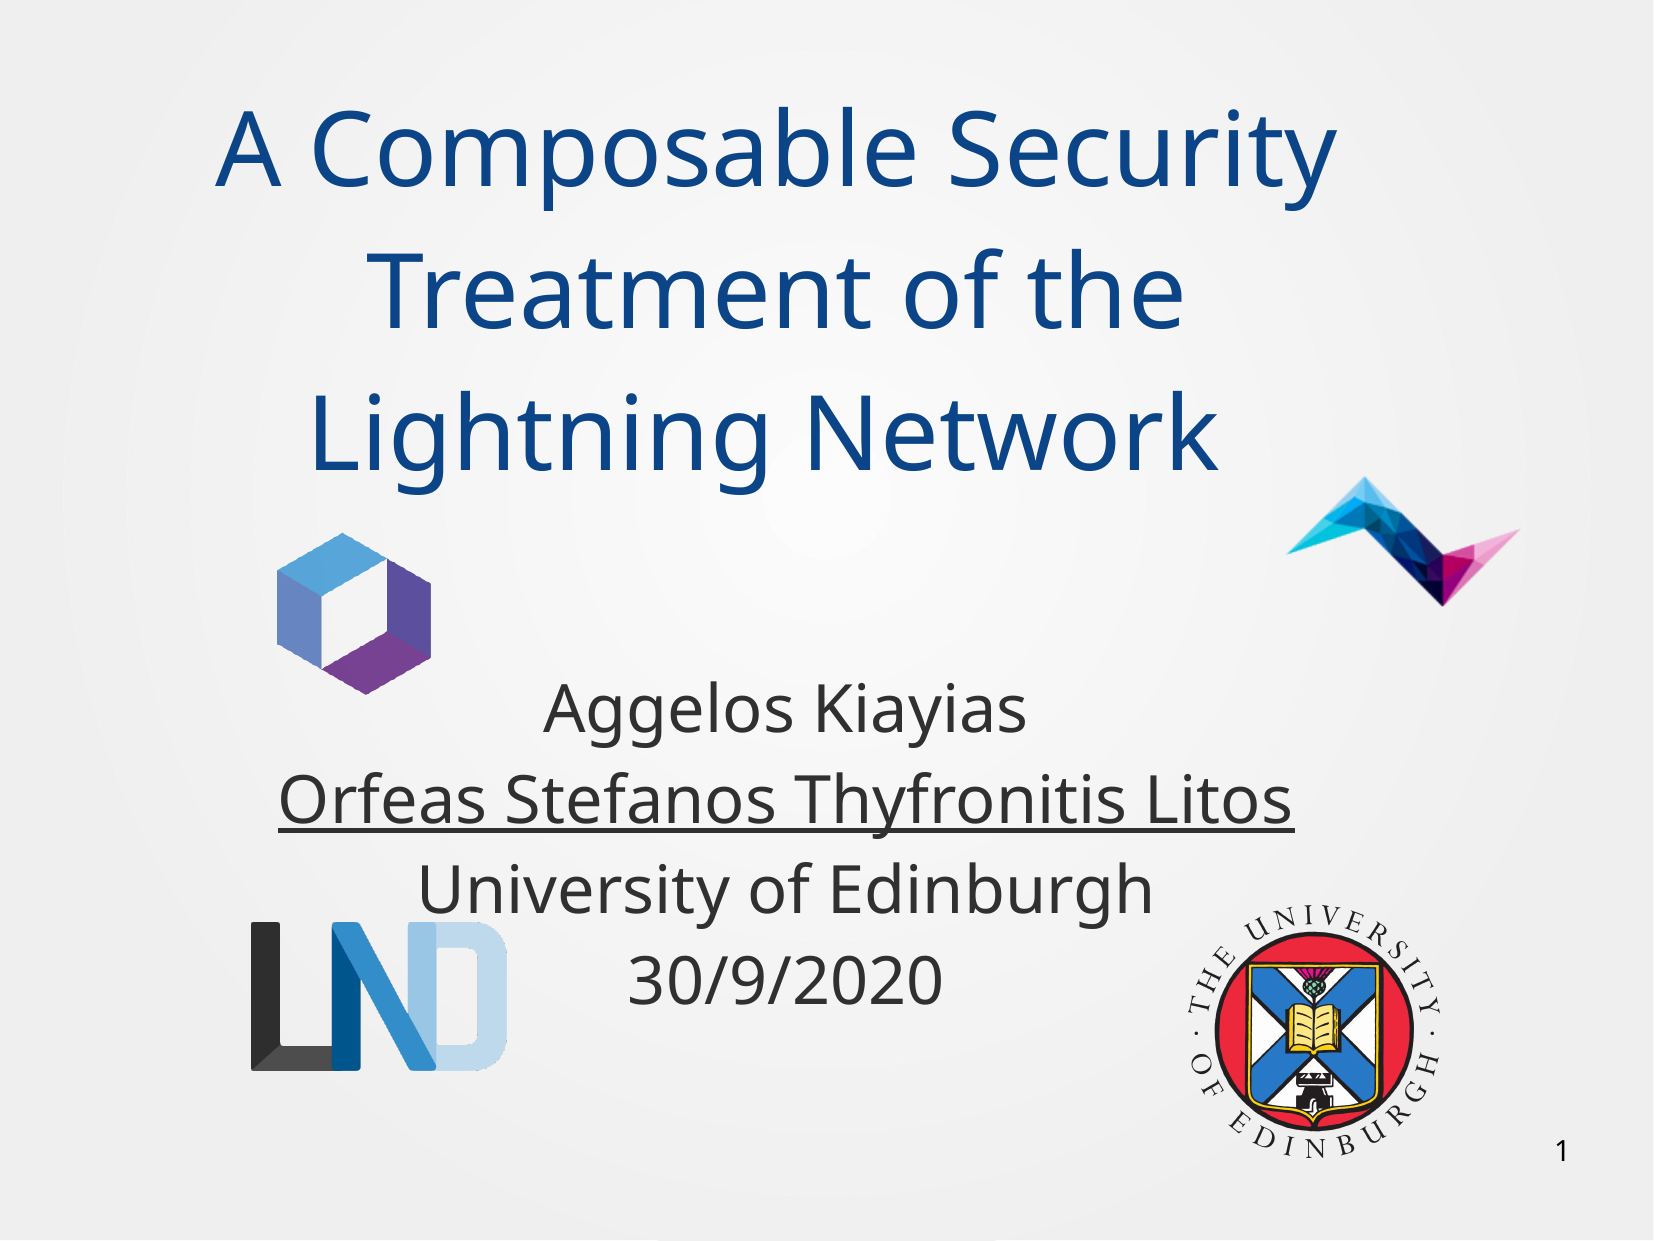

# A Composable Security Treatment of the Lightning Network
Aggelos Kiayias
Orfeas Stefanos Thyfronitis Litos
University of Edinburgh
30/9/2020
1